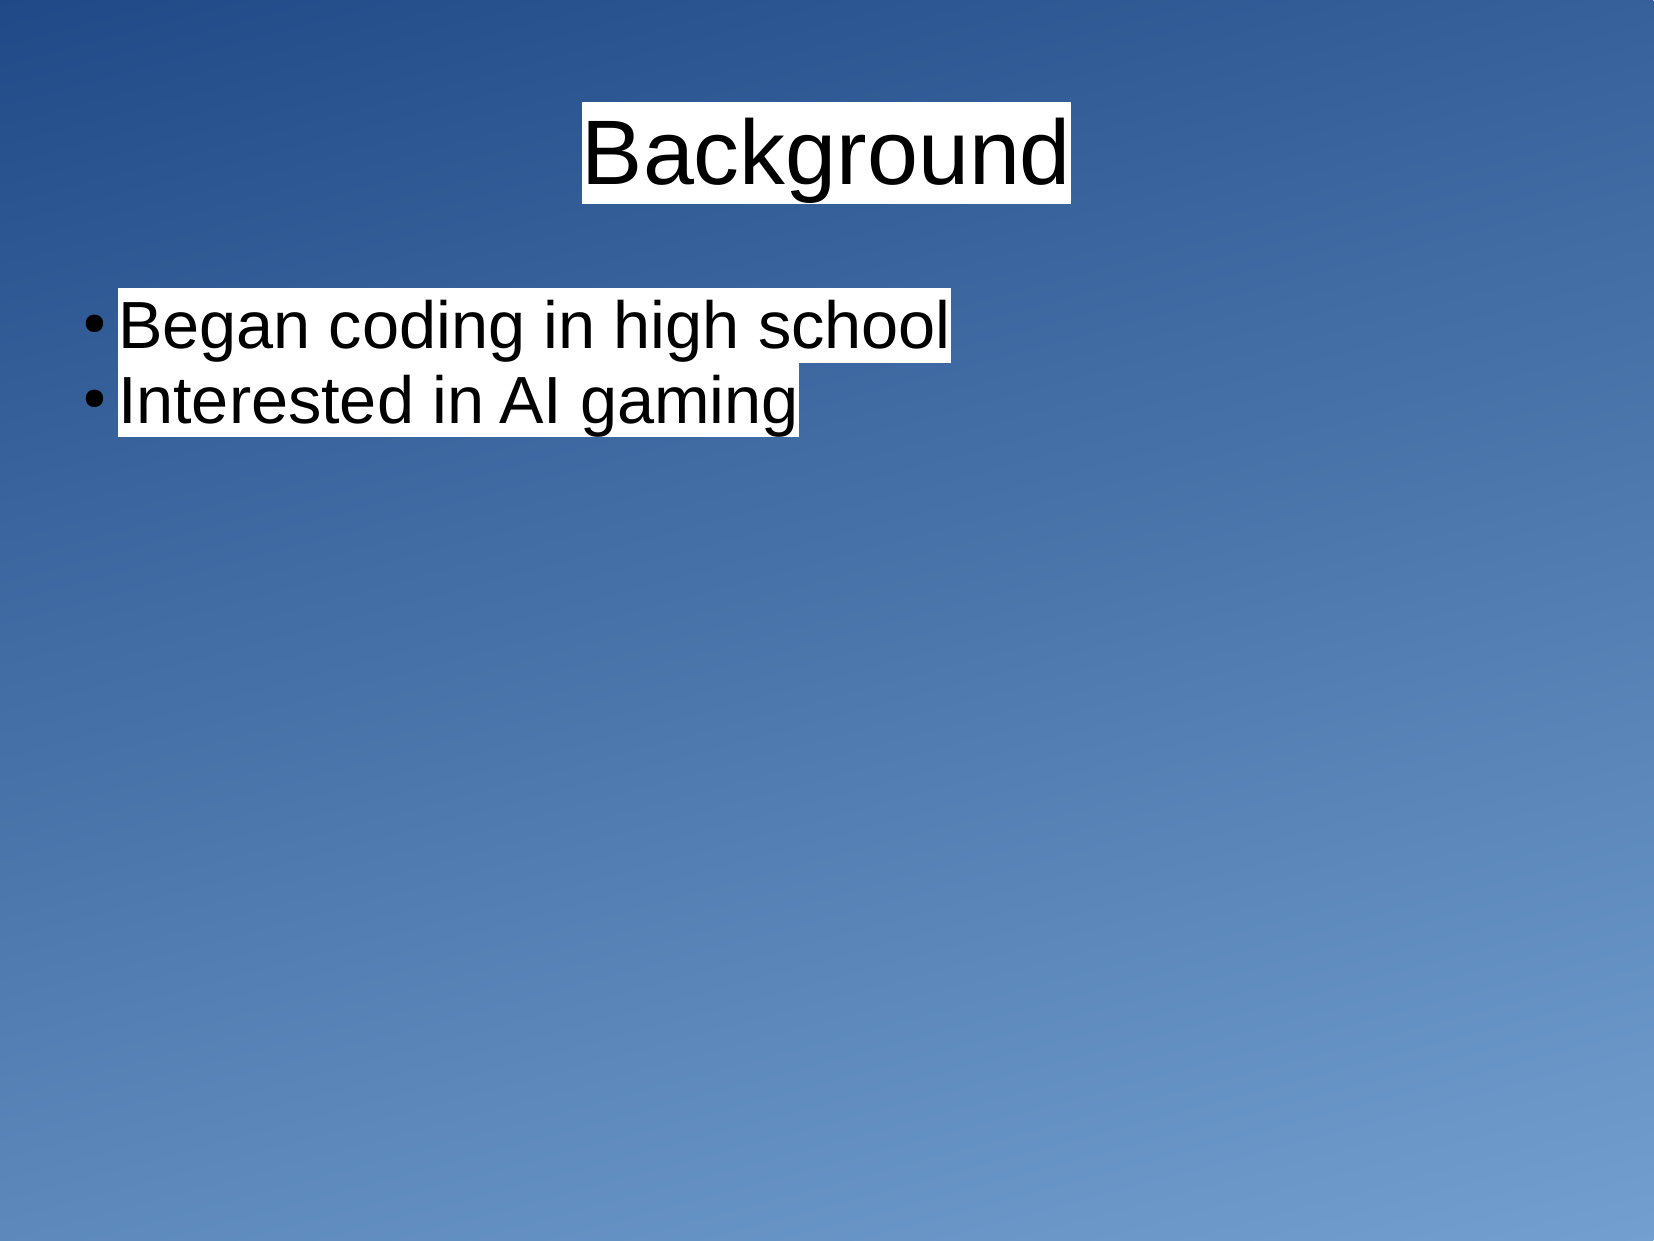

# Background
Began coding in high school
Interested in AI gaming